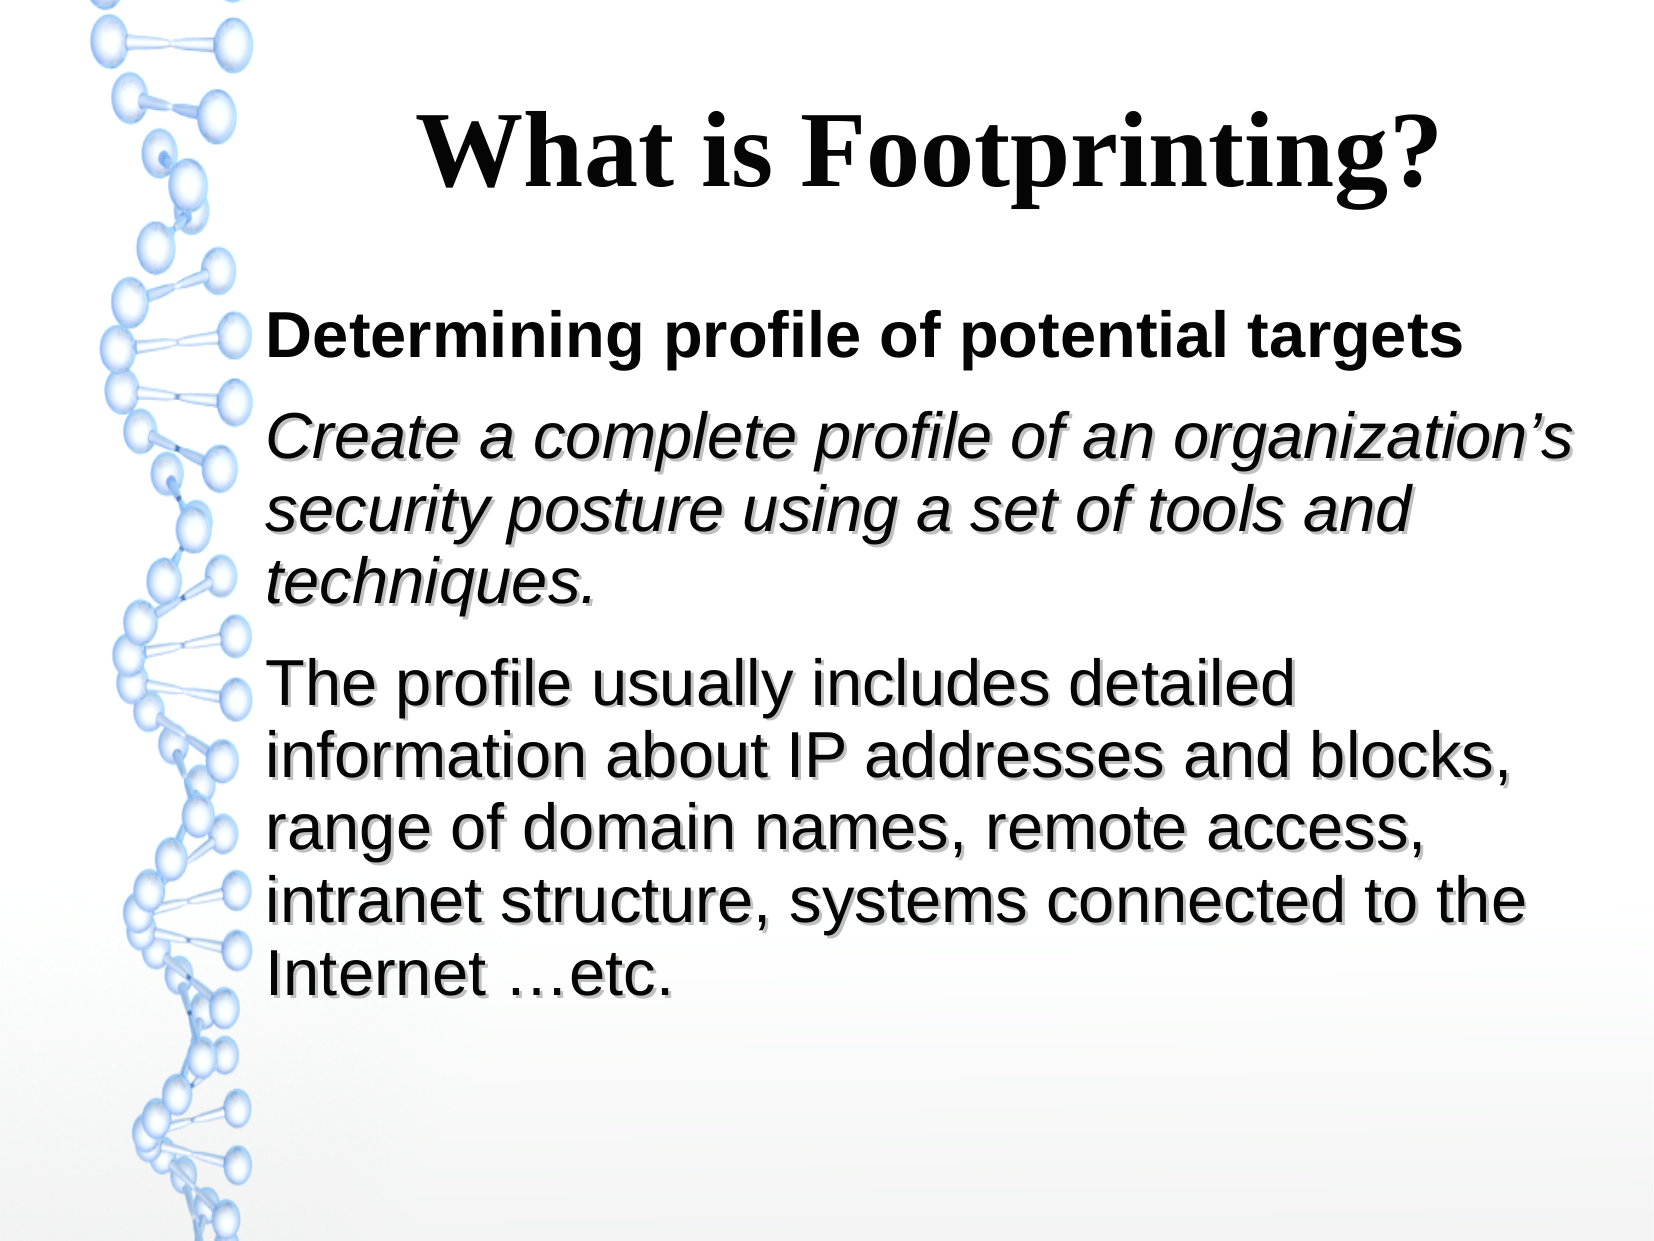

# What is Footprinting?
Determining profile of potential targets
Create a complete profile of an organization’s security posture using a set of tools and techniques.
The profile usually includes detailed information about IP addresses and blocks, range of domain names, remote access, intranet structure, systems connected to the Internet …etc.